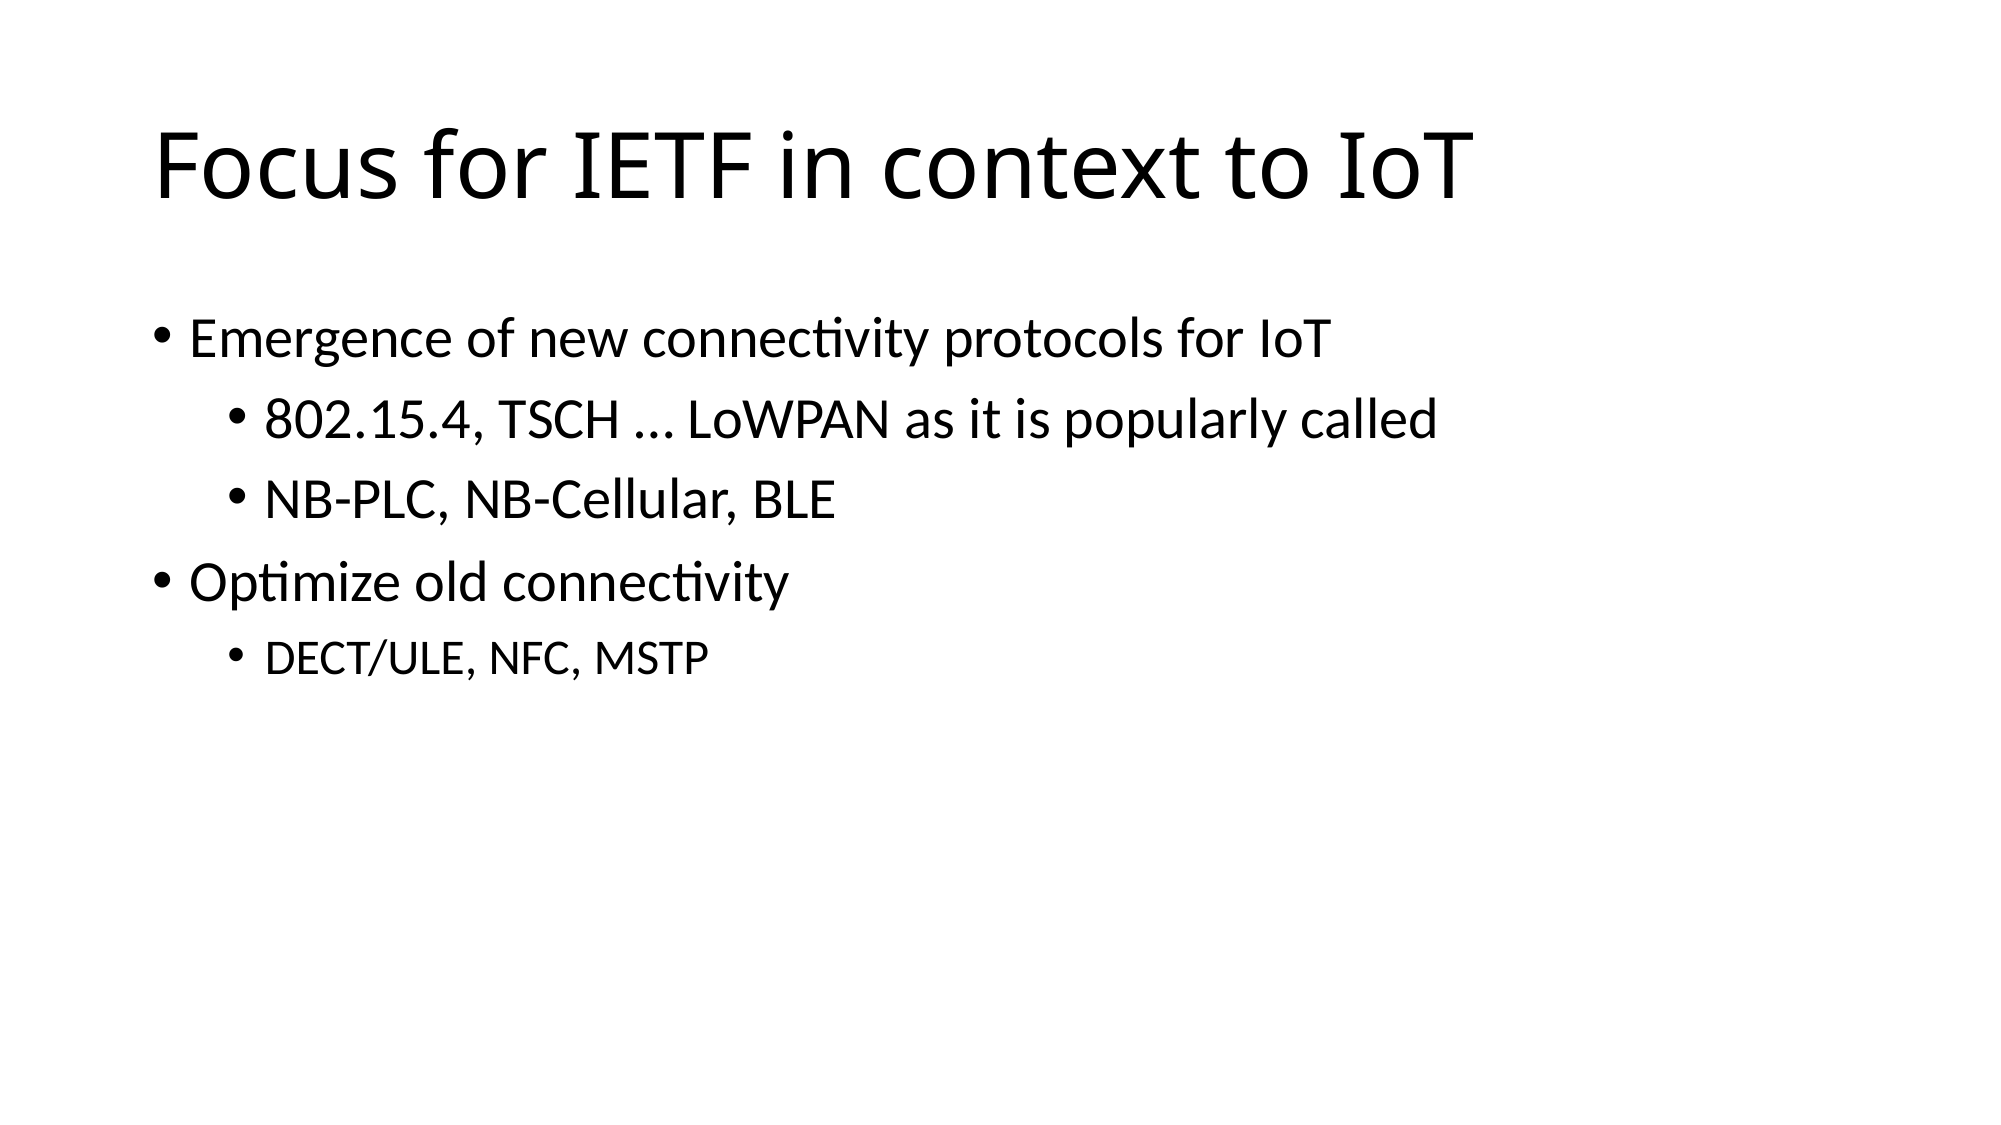

# Focus for IETF in context to IoT
Emergence of new connectivity protocols for IoT
802.15.4, TSCH … LoWPAN as it is popularly called
NB-PLC, NB-Cellular, BLE
Optimize old connectivity
DECT/ULE, NFC, MSTP